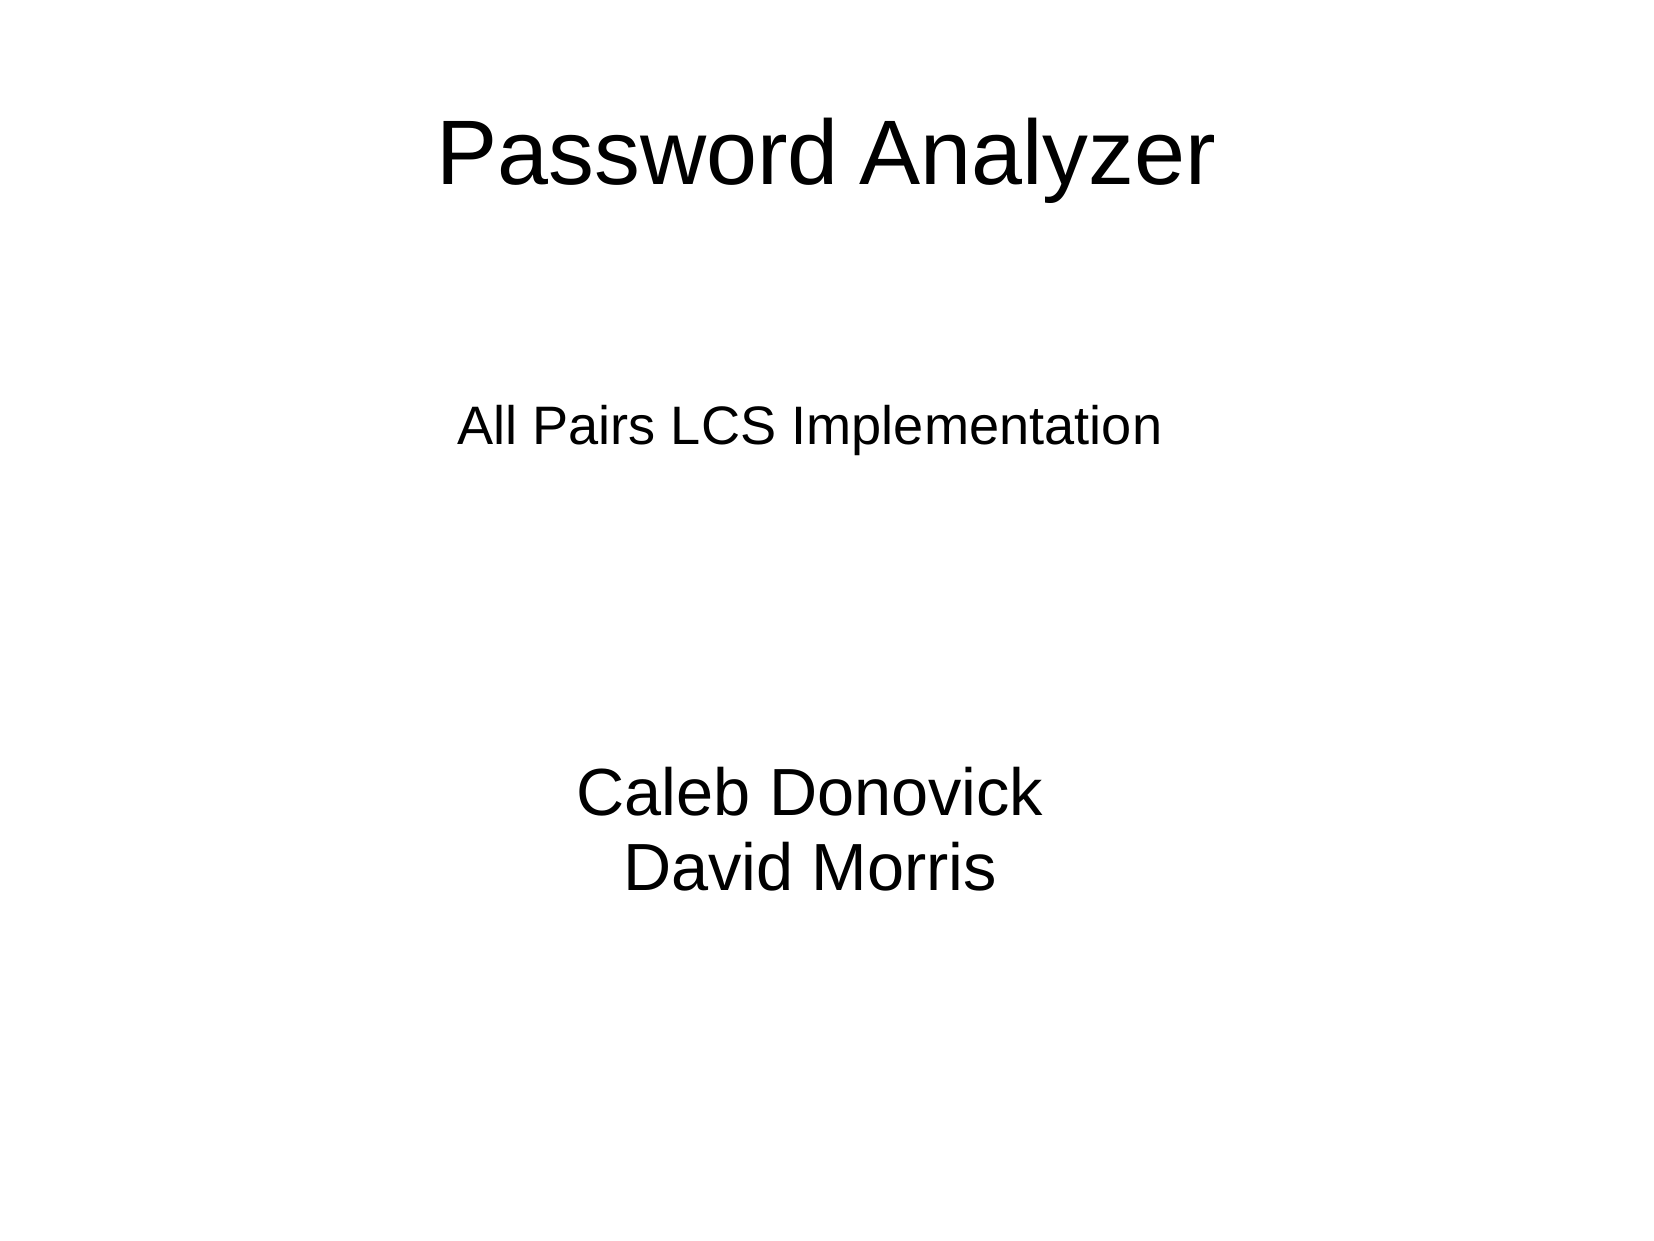

# Password Analyzer
All Pairs LCS Implementation
Caleb Donovick
David Morris